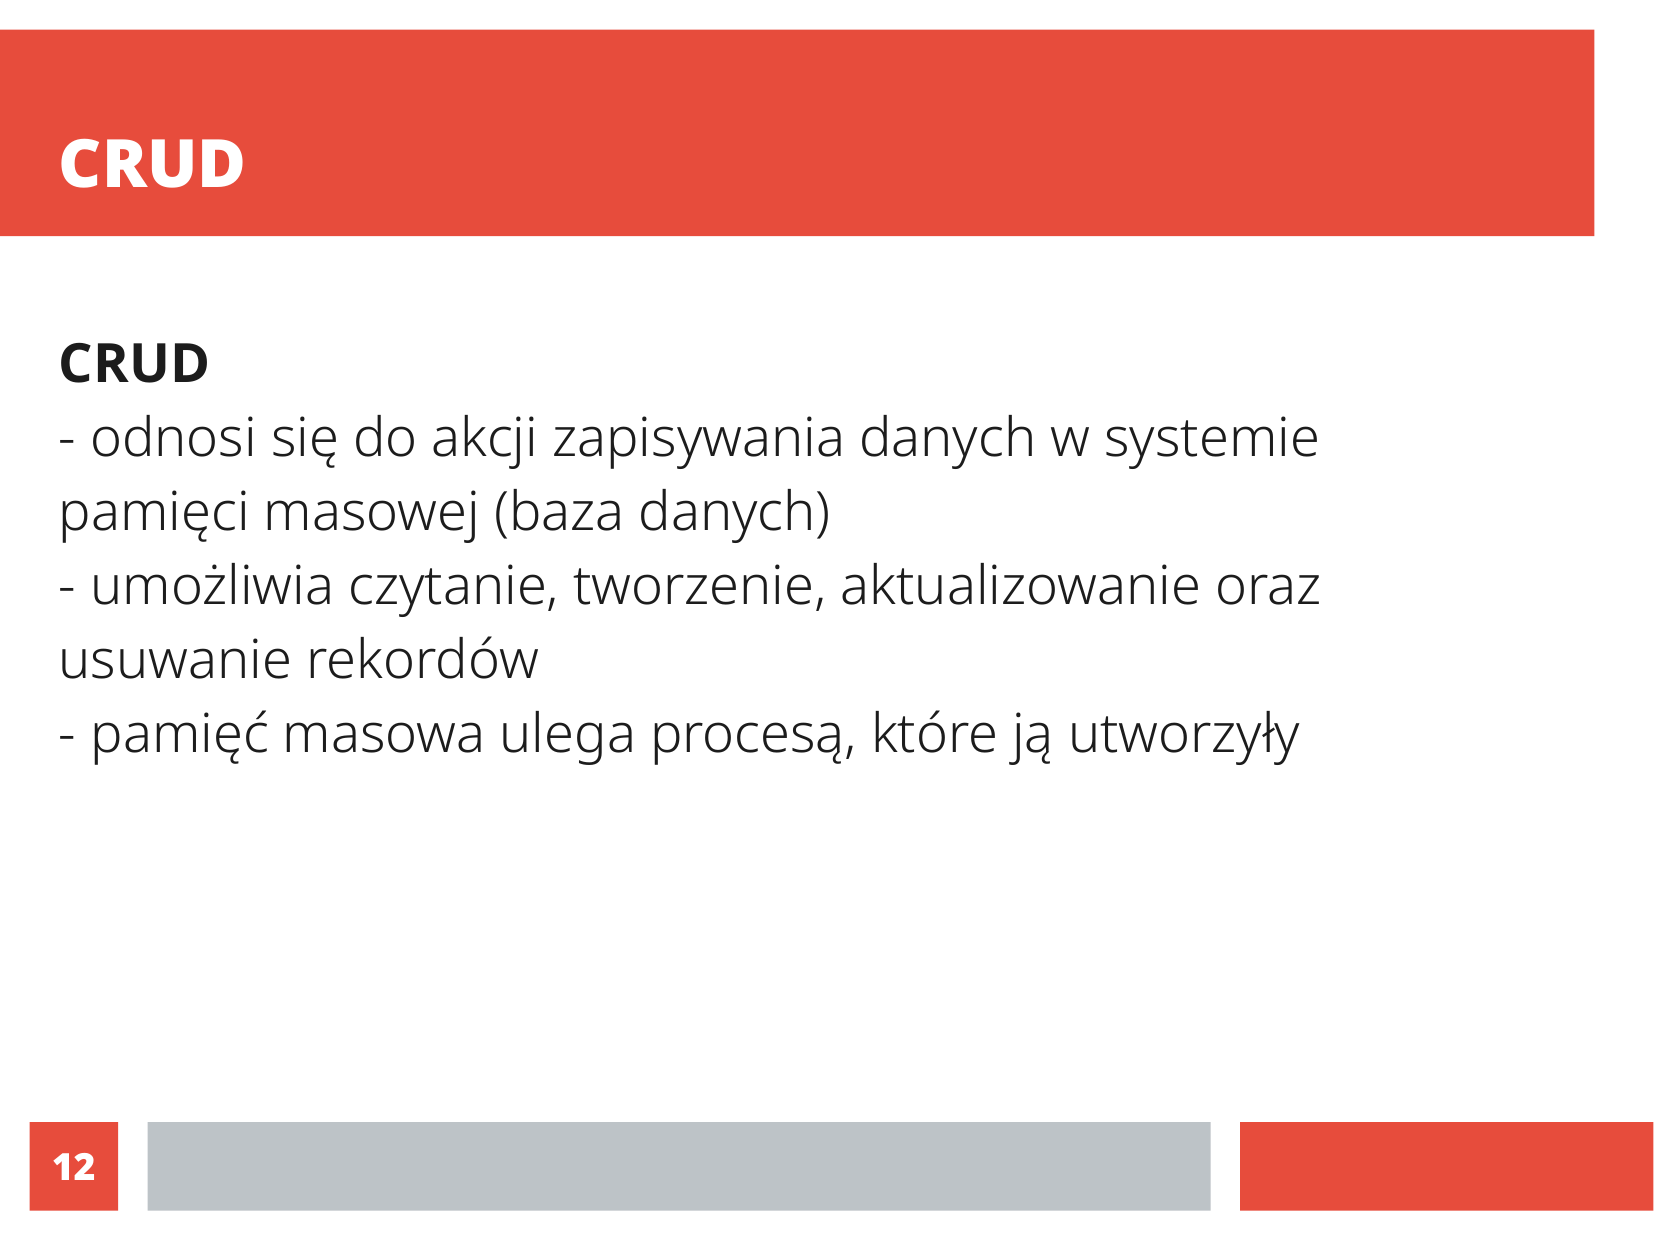

# CRUD
CRUD
- odnosi się do akcji zapisywania danych w systemie 	 pamięci masowej (baza danych)
- umożliwia czytanie, tworzenie, aktualizowanie oraz usuwanie rekordów
- pamięć masowa ulega procesą, które ją utworzyły
12